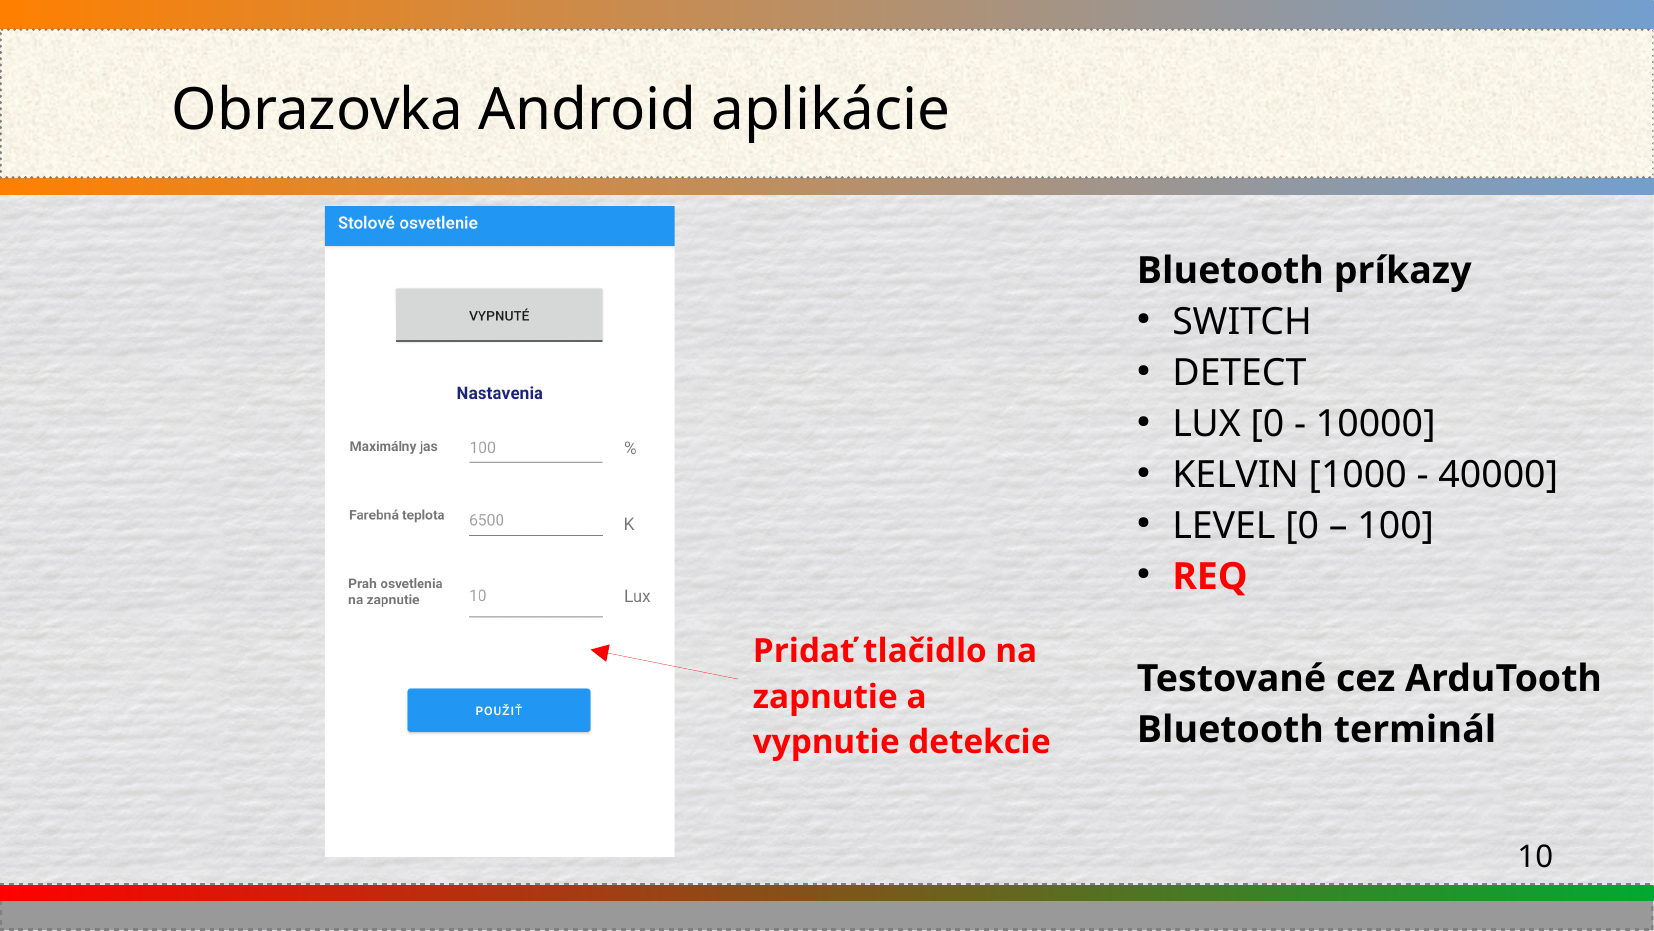

# Obrazovka Android aplikácie
Bluetooth príkazy
SWITCH
DETECT
LUX [0 - 10000]
KELVIN [1000 - 40000]
LEVEL [0 – 100]
REQ
Testované cez ArduTooth Bluetooth terminál
Pridať tlačidlo na zapnutie a vypnutie detekcie